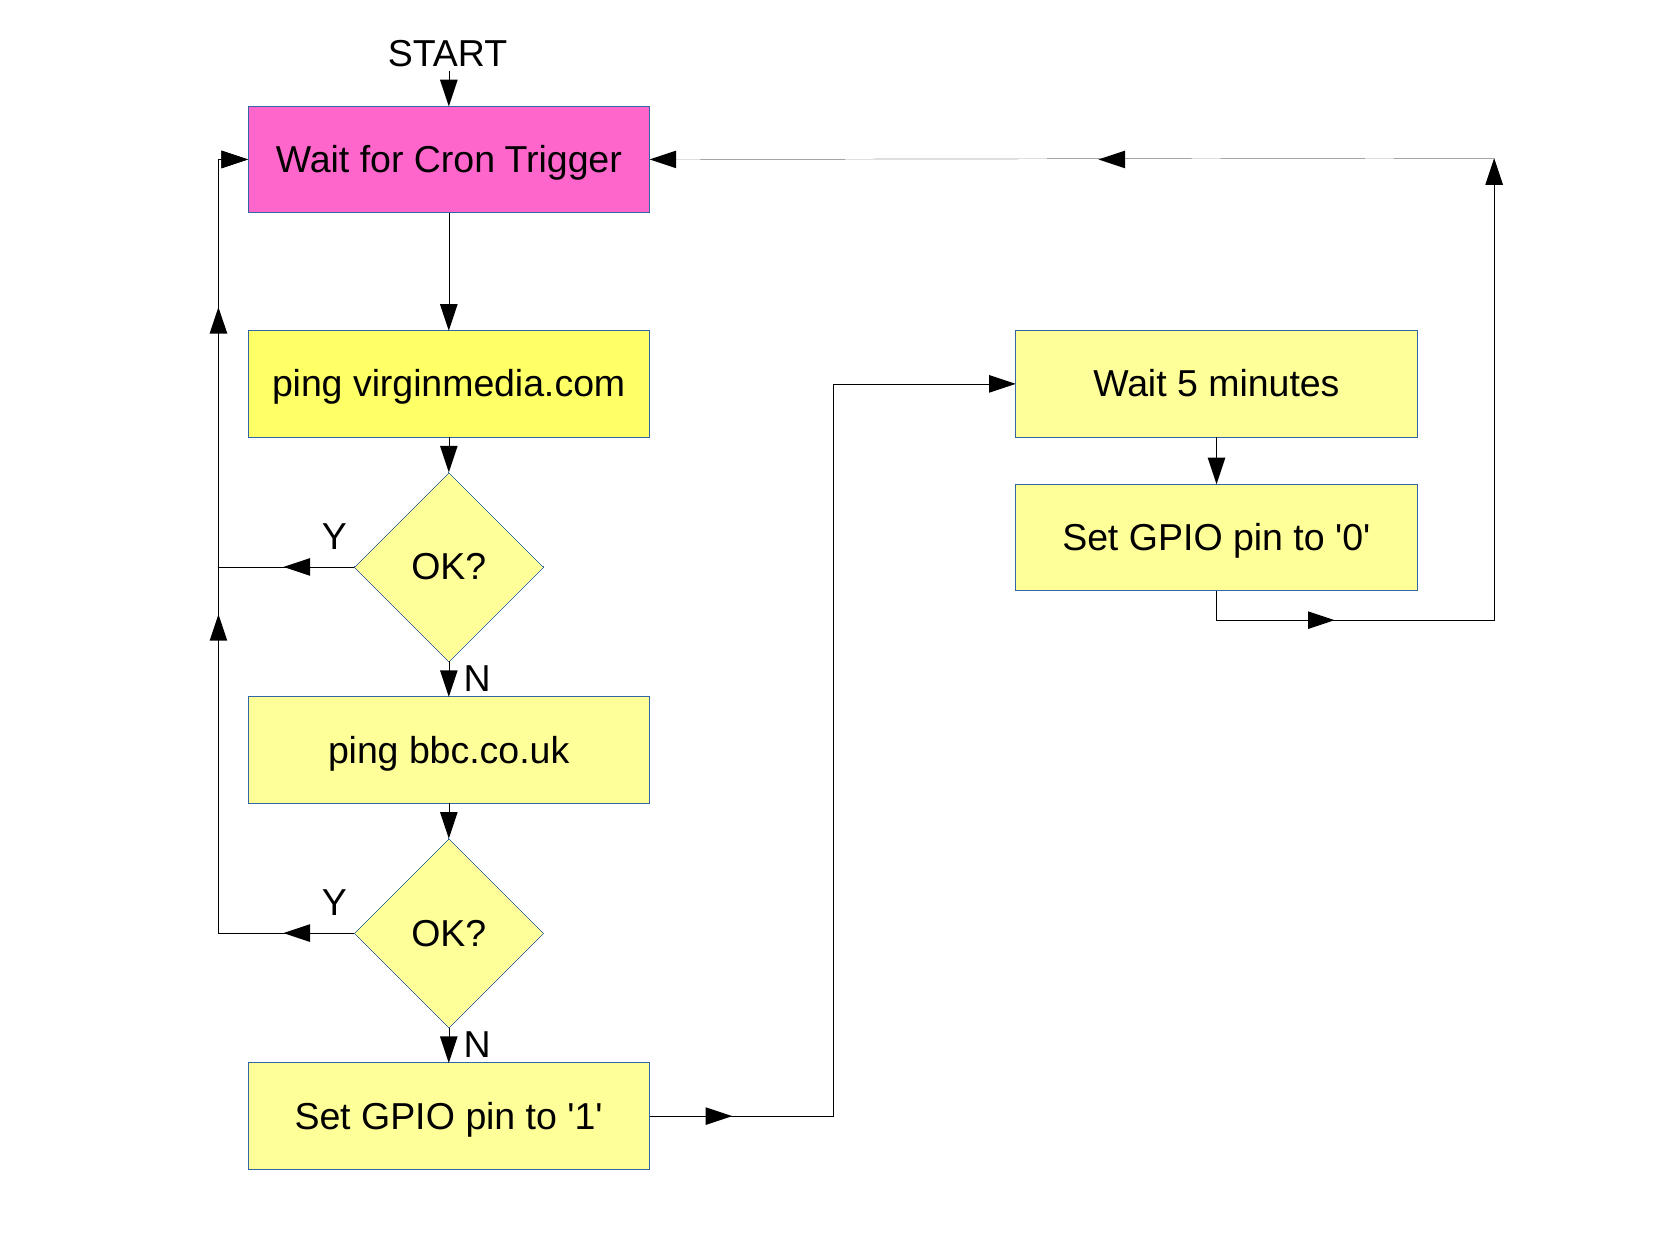

START
Wait for Cron Trigger
ping virginmedia.com
Wait 5 minutes
OK?
Set GPIO pin to '0'
Y
N
ping bbc.co.uk
OK?
Y
N
Set GPIO pin to '1'